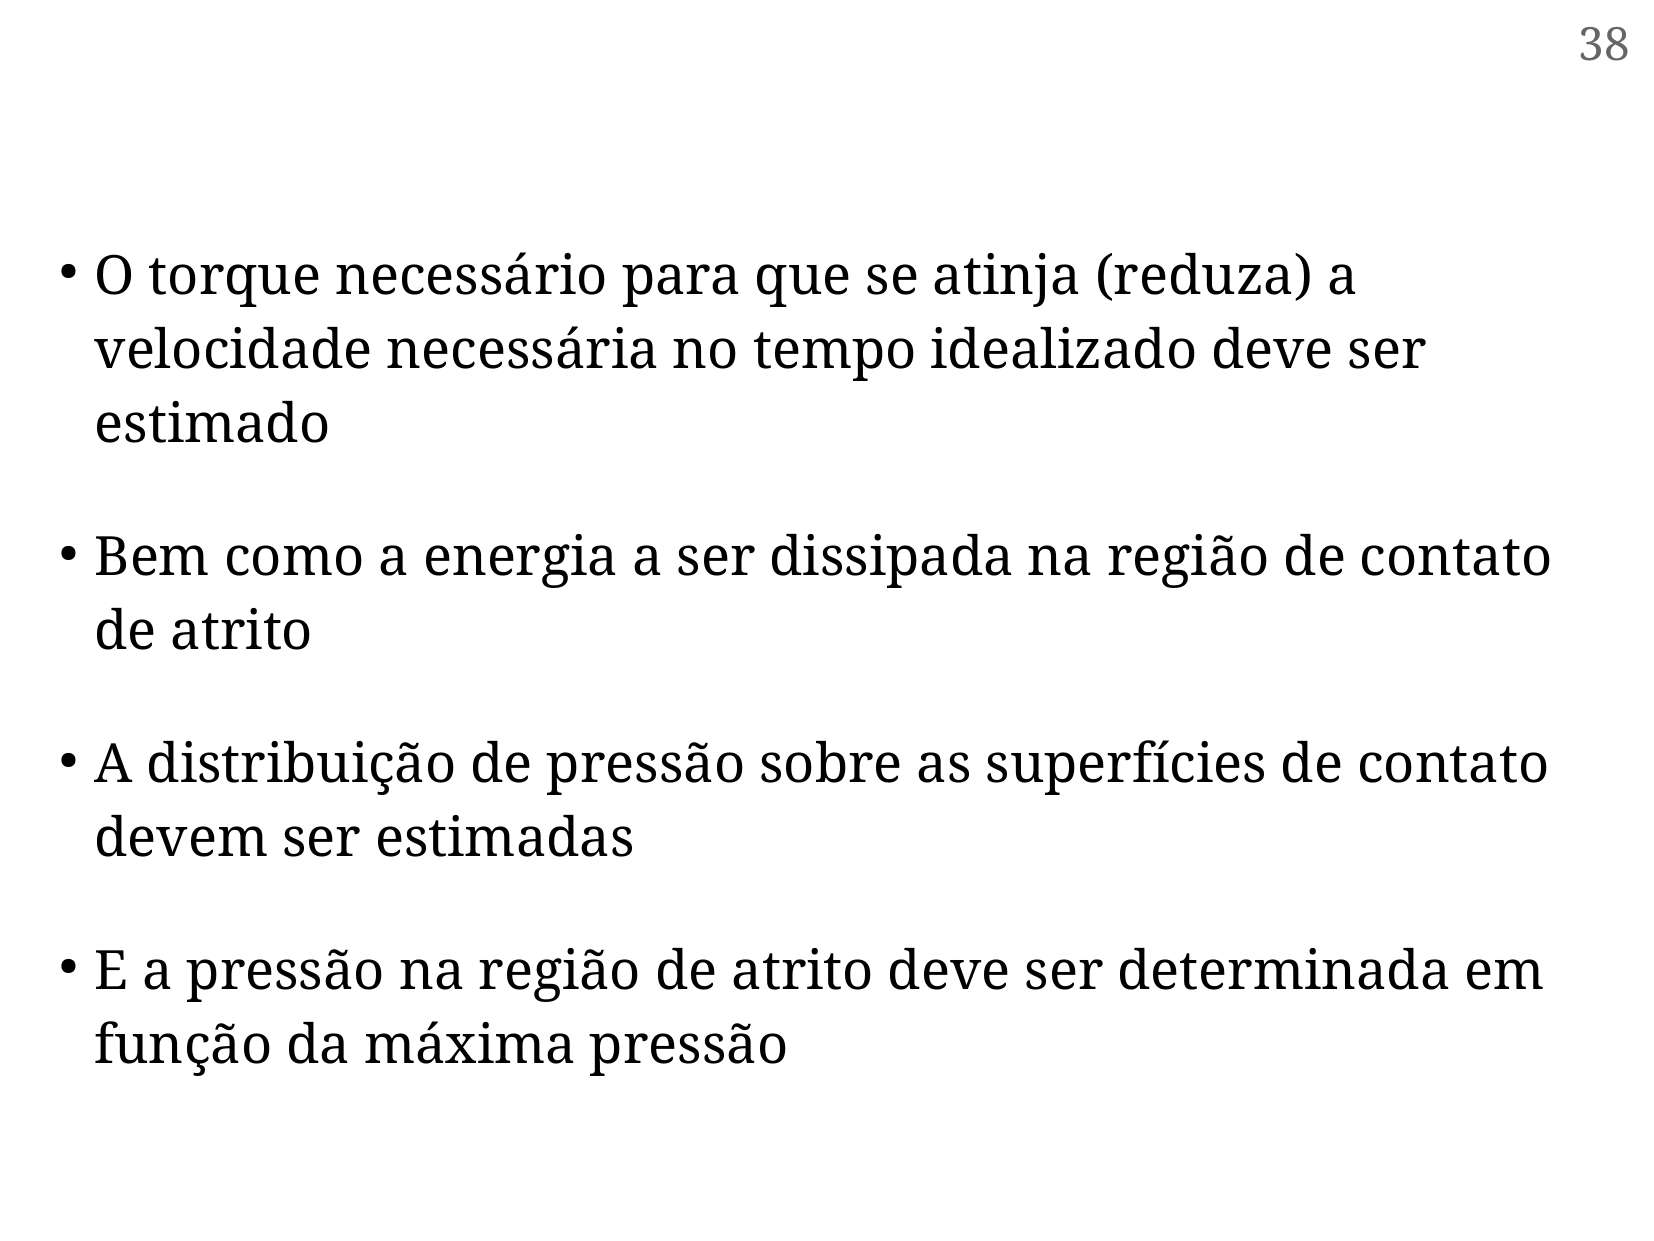

38
#
O torque necessário para que se atinja (reduza) a velocidade necessária no tempo idealizado deve ser estimado
Bem como a energia a ser dissipada na região de contato de atrito
A distribuição de pressão sobre as superfícies de contato devem ser estimadas
E a pressão na região de atrito deve ser determinada em função da máxima pressão